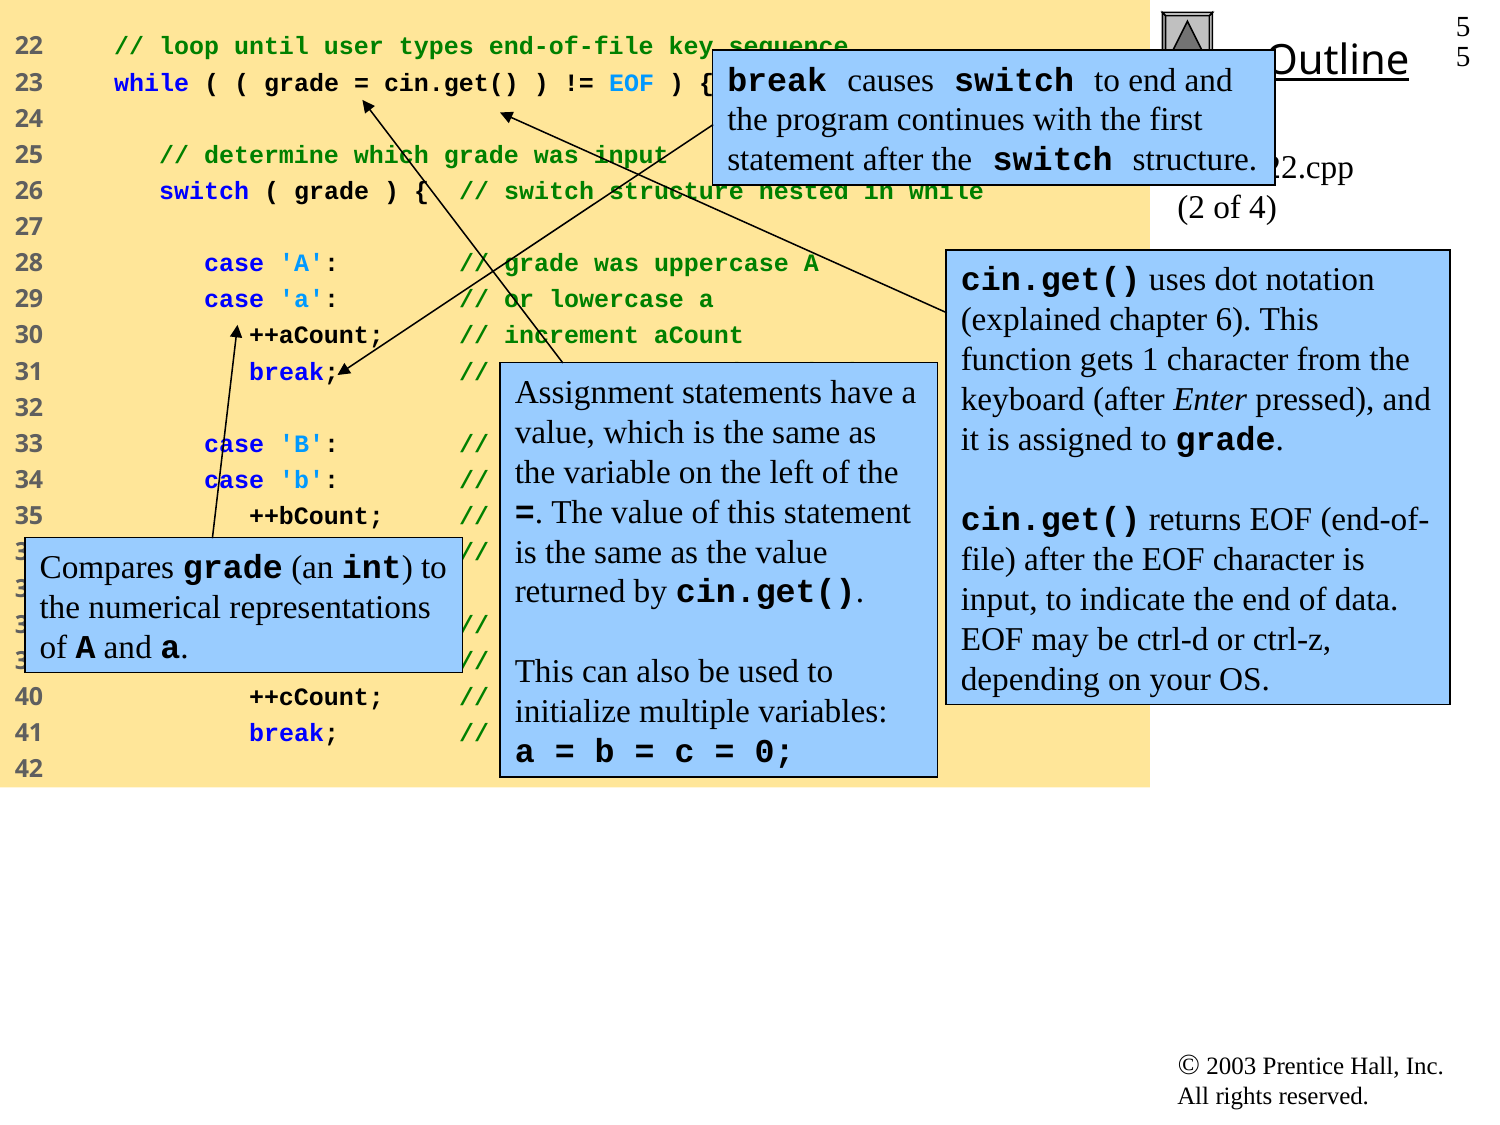

55
22 // loop until user types end-of-file key sequence
23 while ( ( grade = cin.get() ) != EOF ) {
24
25 // determine which grade was input
26 switch ( grade ) { // switch structure nested in while
27
28 case 'A': // grade was uppercase A
29 case 'a': // or lowercase a
30 ++aCount; // increment aCount
31 break; // necessary to exit switch
32
33 case 'B': // grade was uppercase B
34 case 'b': // or lowercase b
35 ++bCount; // increment bCount
36 break; // exit switch
37
38 case 'C': // grade was uppercase C
39 case 'c': // or lowercase c
40 ++cCount; // increment cCount
41 break; // exit switch
42
break causes switch to end and the program continues with the first statement after the switch structure.
Assignment statements have a value, which is the same as the variable on the left of the =. The value of this statement is the same as the value returned by cin.get().
This can also be used to initialize multiple variables:
a = b = c = 0;
cin.get() uses dot notation (explained chapter 6). This function gets 1 character from the keyboard (after Enter pressed), and it is assigned to grade.
cin.get() returns EOF (end-of-file) after the EOF character is input, to indicate the end of data. EOF may be ctrl-d or ctrl-z, depending on your OS.
# fig02_22.cpp (2 of 4)
Compares grade (an int) to the numerical representations of A and a.